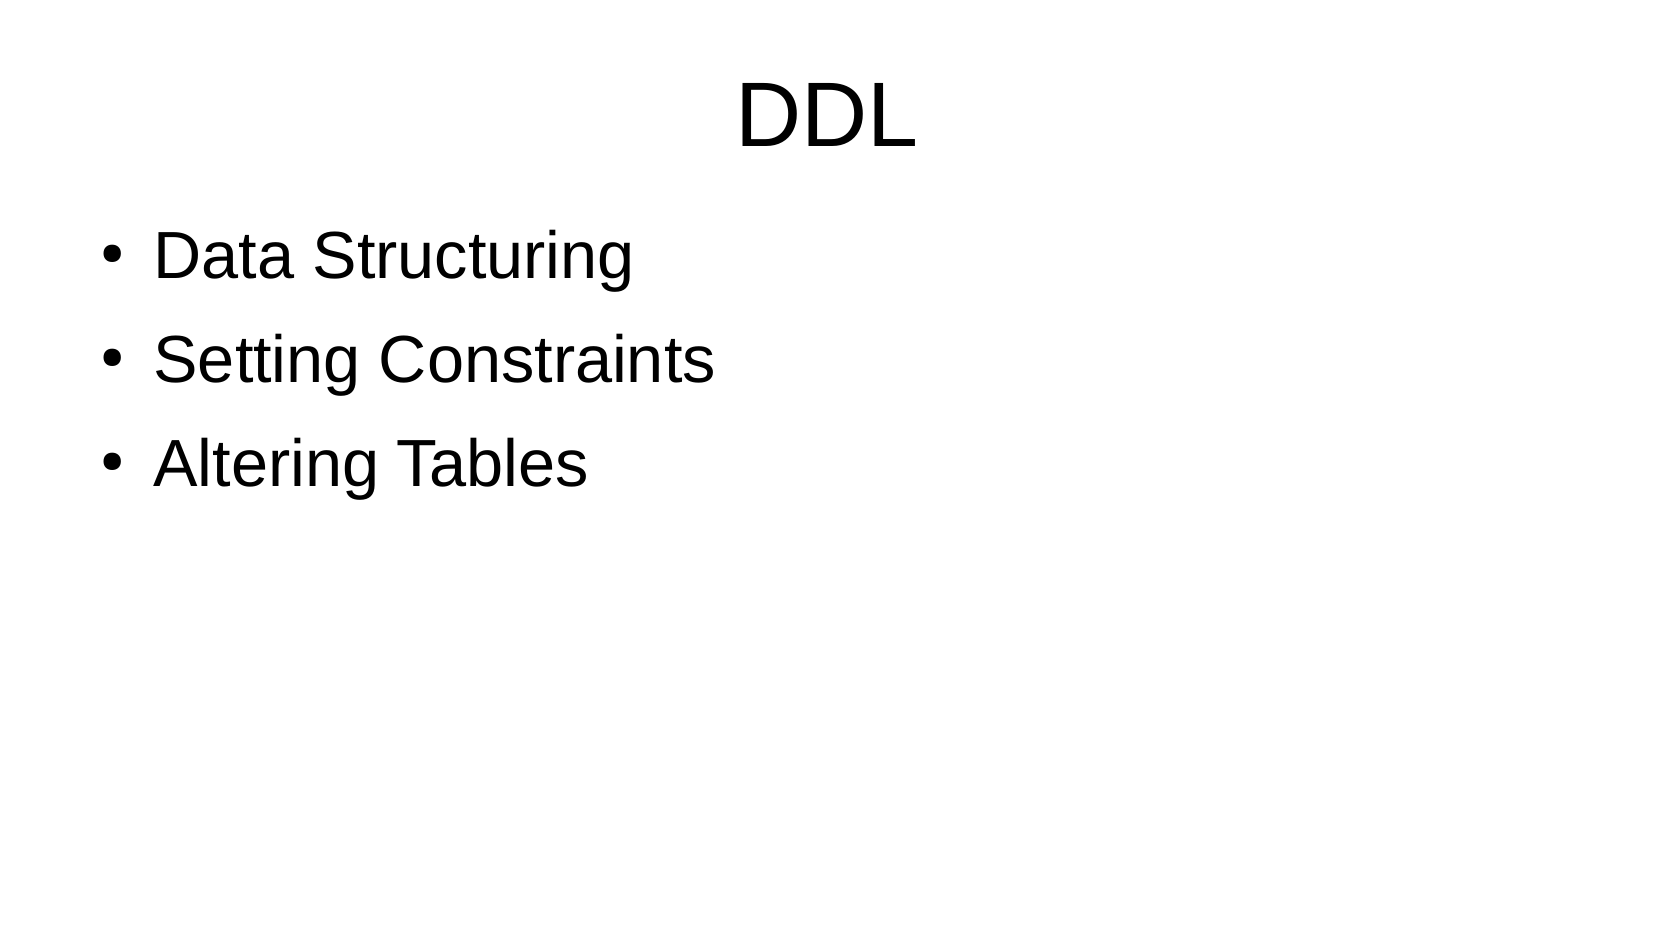

# DDL
Data Structuring
Setting Constraints
Altering Tables